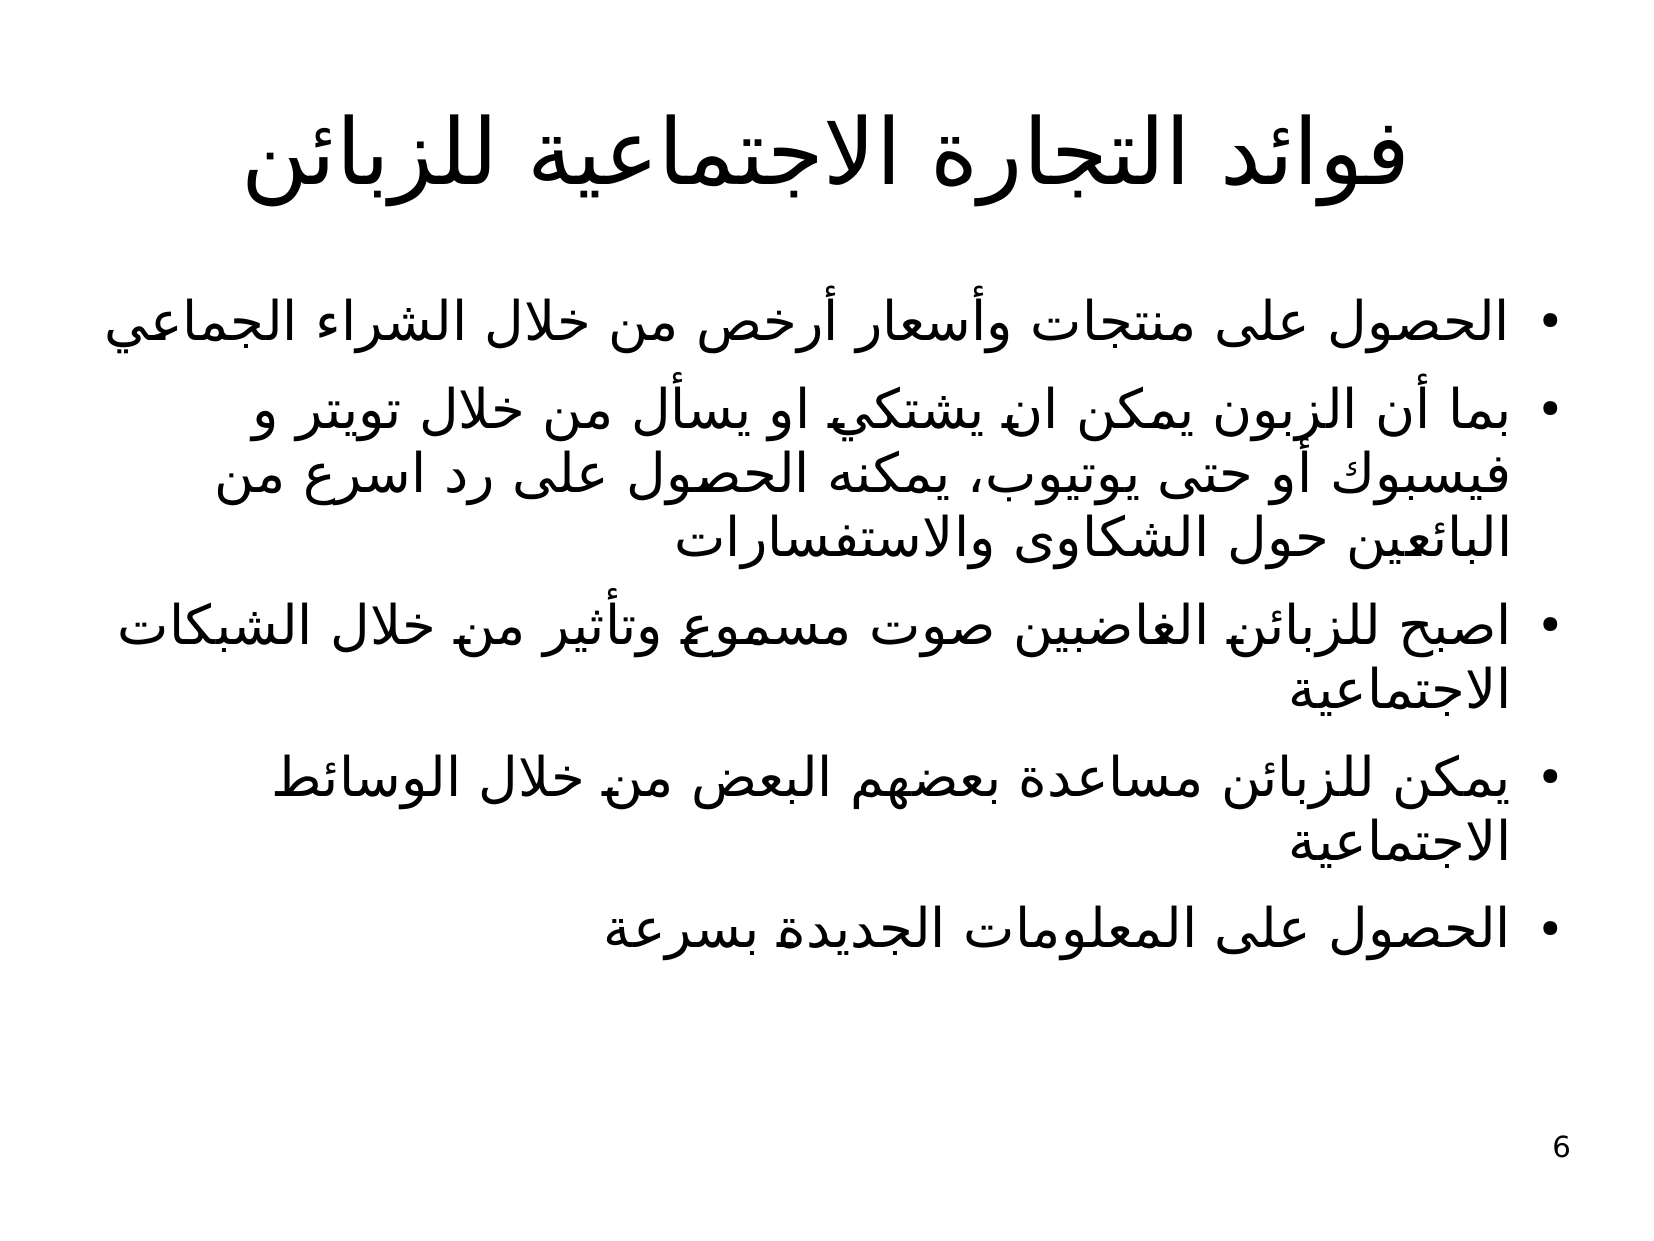

# فوائد التجارة الاجتماعية للزبائن
الحصول على منتجات وأسعار أرخص من خلال الشراء الجماعي
بما أن الزبون يمكن ان يشتكي او يسأل من خلال تويتر و فيسبوك أو حتى يوتيوب، يمكنه الحصول على رد اسرع من البائعين حول الشكاوى والاستفسارات
اصبح للزبائن الغاضبين صوت مسموع وتأثير من خلال الشبكات الاجتماعية
يمكن للزبائن مساعدة بعضهم البعض من خلال الوسائط الاجتماعية
الحصول على المعلومات الجديدة بسرعة
6